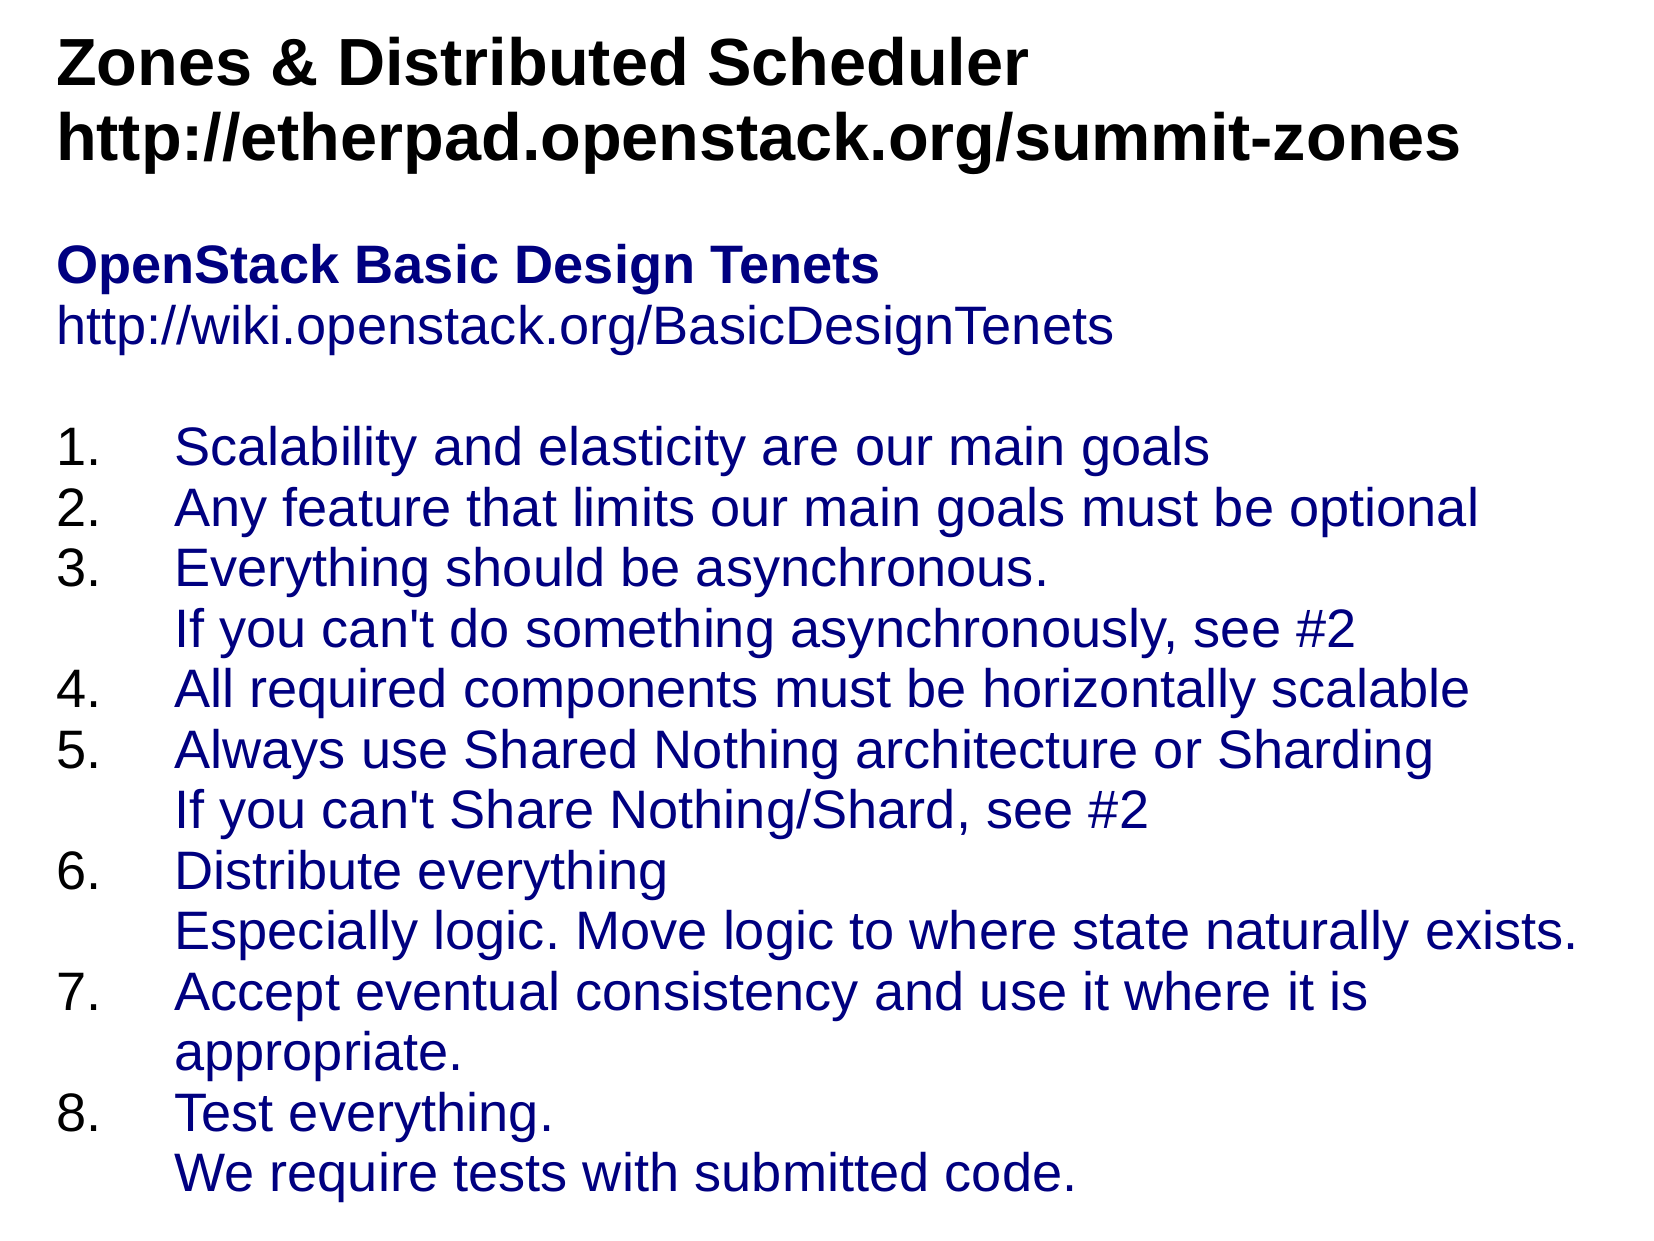

Zones 101
Zones & Distributed Scheduler
http://etherpad.openstack.org/summit-zones
OpenStack Basic Design Tenets
http://wiki.openstack.org/BasicDesignTenets
Scalability and elasticity are our main goals
Any feature that limits our main goals must be optional
Everything should be asynchronous.
If you can't do something asynchronously, see #2
All required components must be horizontally scalable
Always use Shared Nothing architecture or Sharding
If you can't Share Nothing/Shard, see #2
Distribute everything
Especially logic. Move logic to where state naturally exists.
Accept eventual consistency and use it where it is appropriate.
Test everything.
We require tests with submitted code.